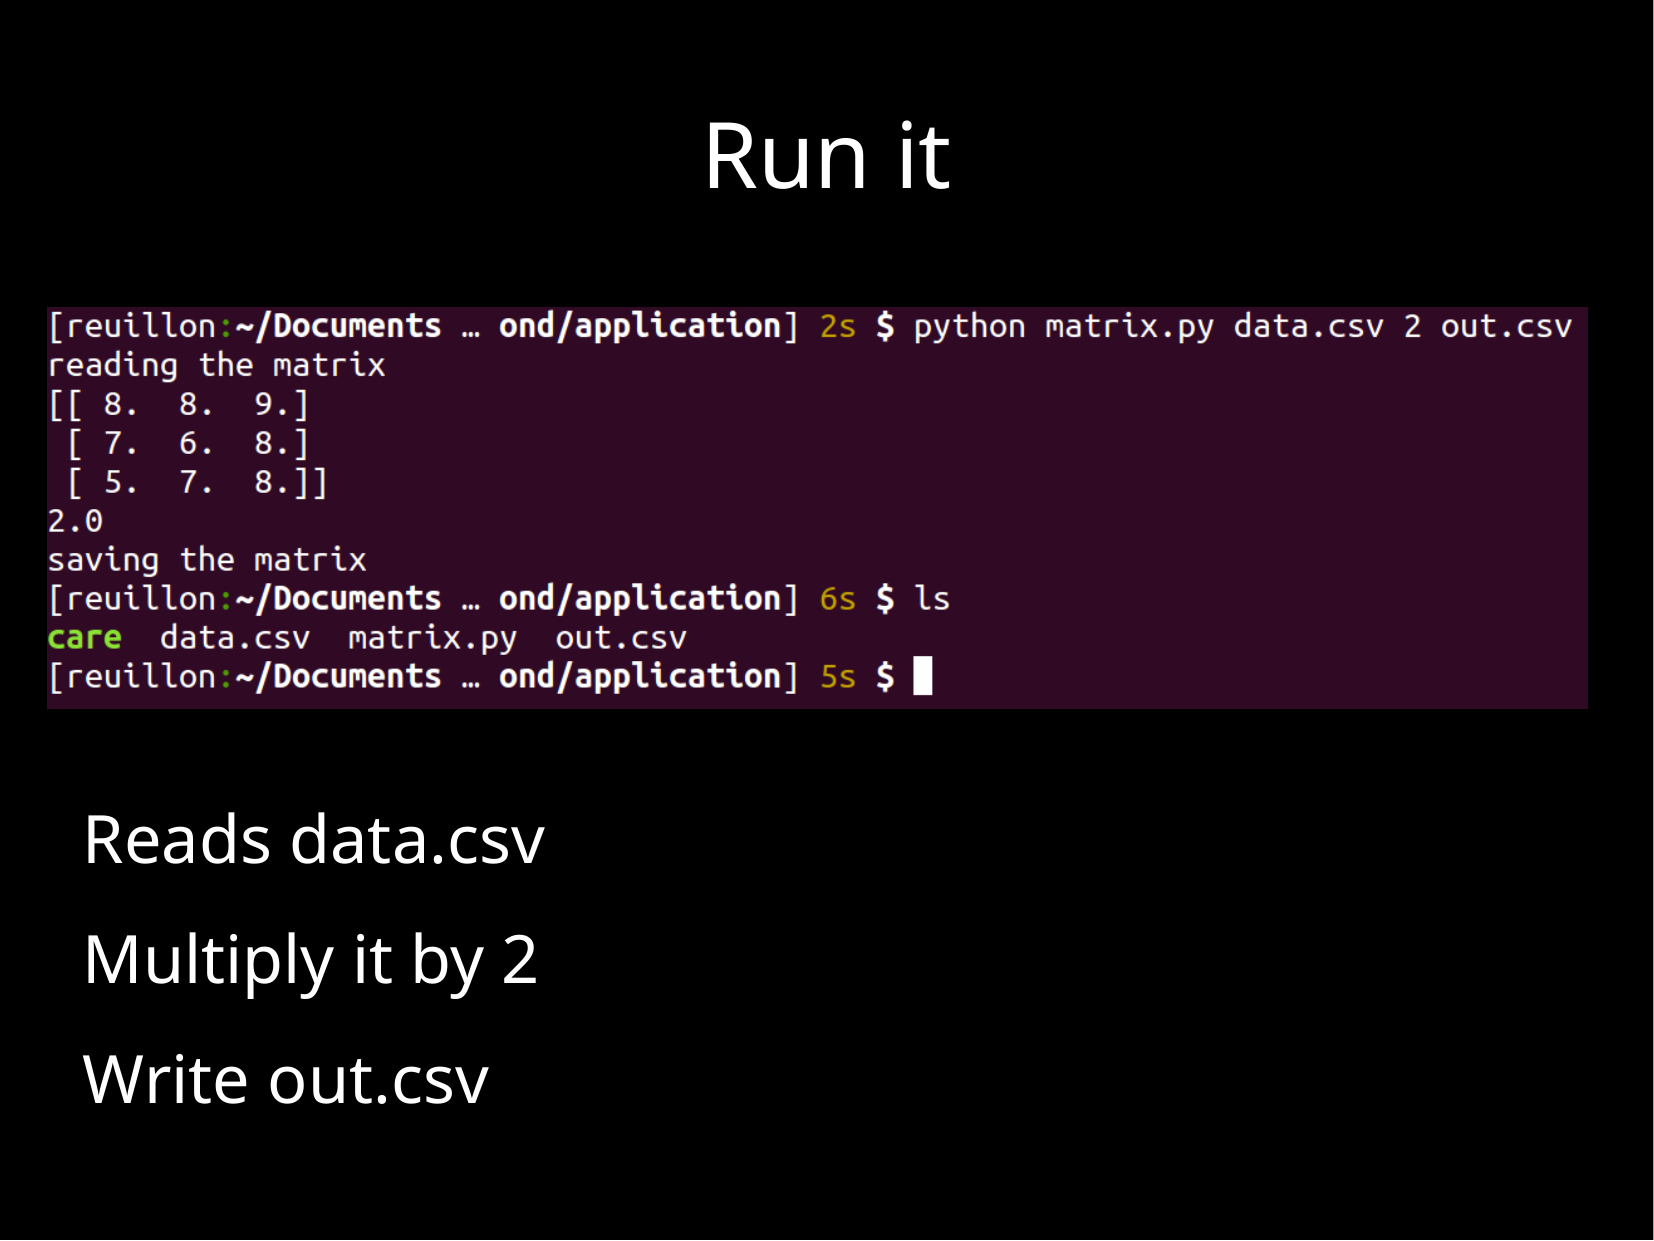

# Run it
Reads data.csv
Multiply it by 2
Write out.csv